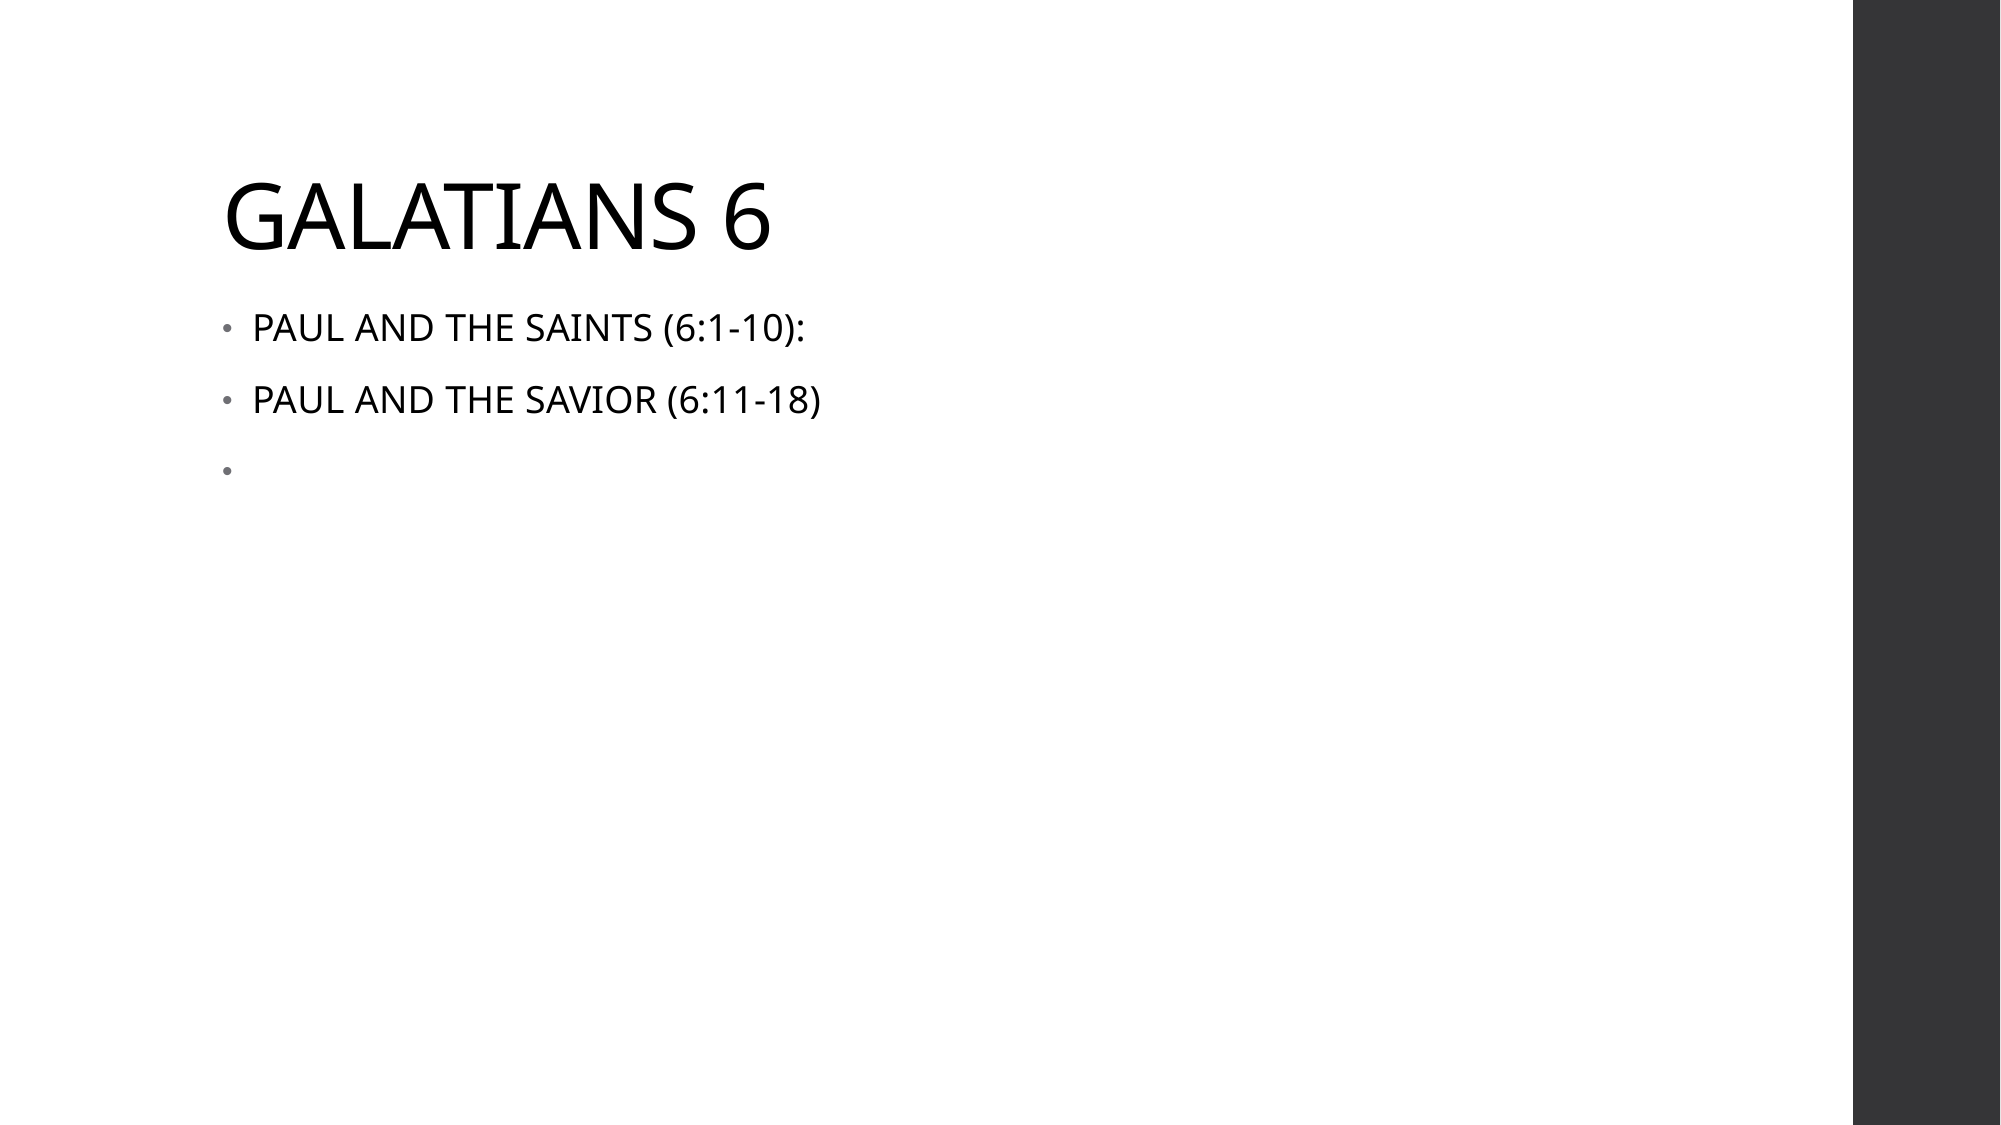

# GALATIANS 6
PAUL AND THE SAINTS (6:1-10):
PAUL AND THE SAVIOR (6:11-18)